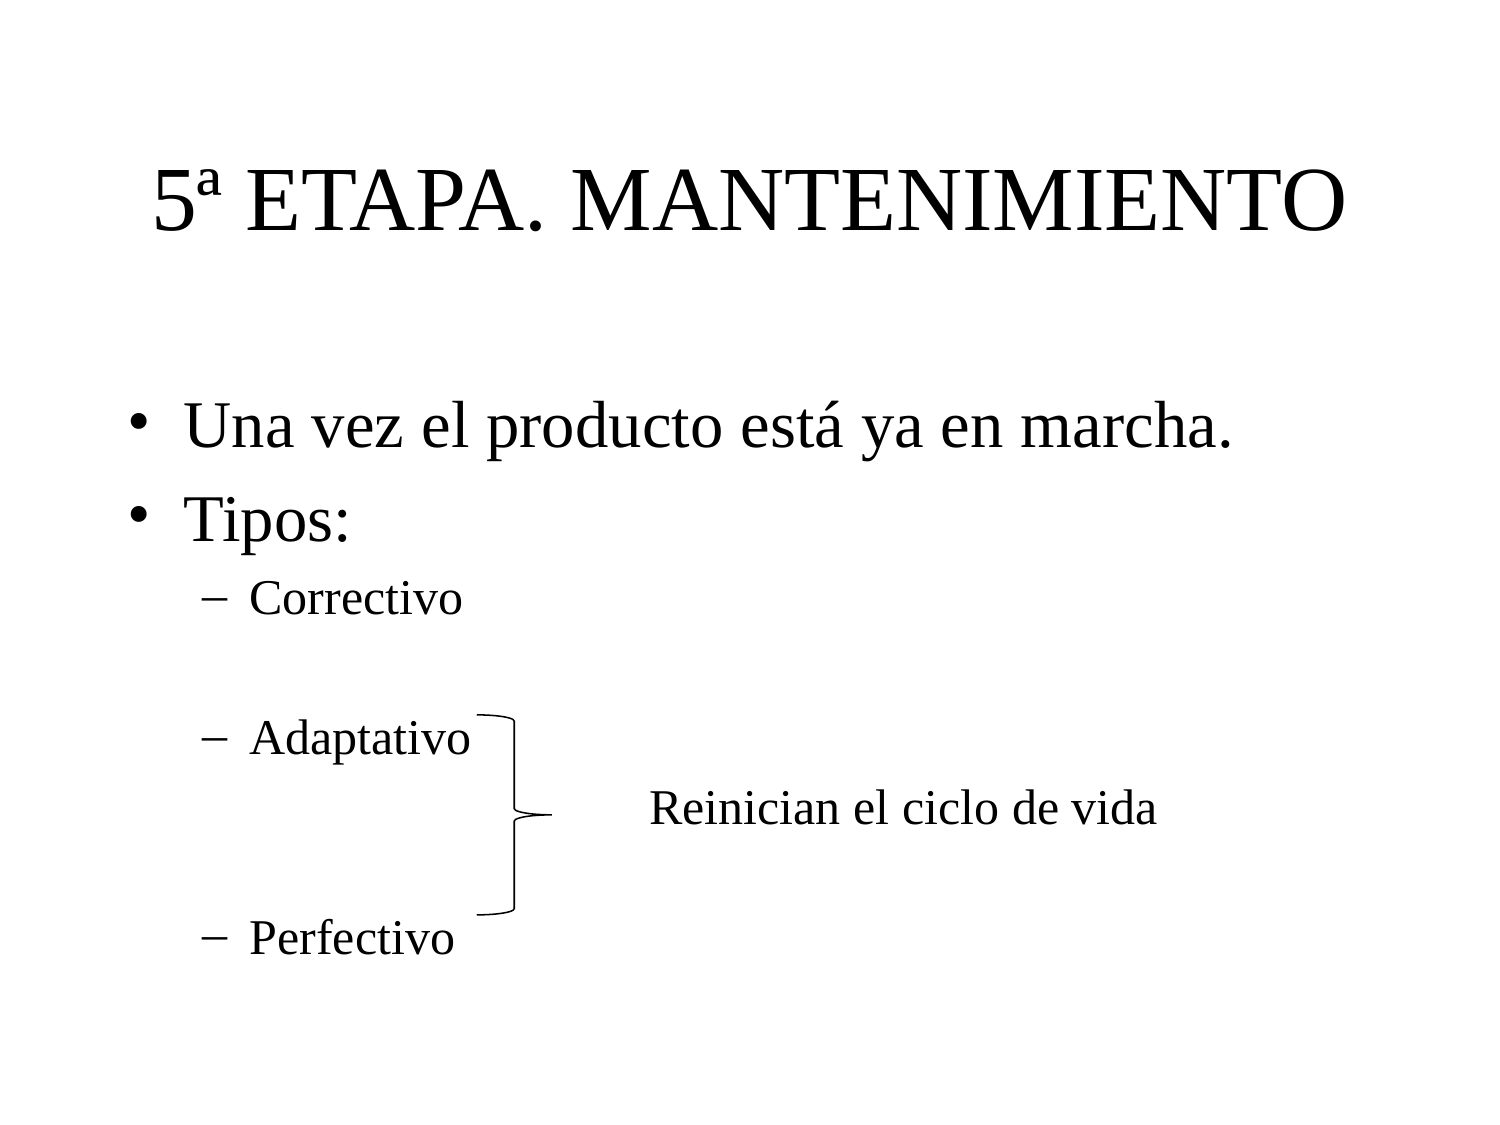

# 5ª ETAPA. MANTENIMIENTO
Una vez el producto está ya en marcha.
Tipos:
Correctivo
Adaptativo
				 Reinician el ciclo de vida
Perfectivo